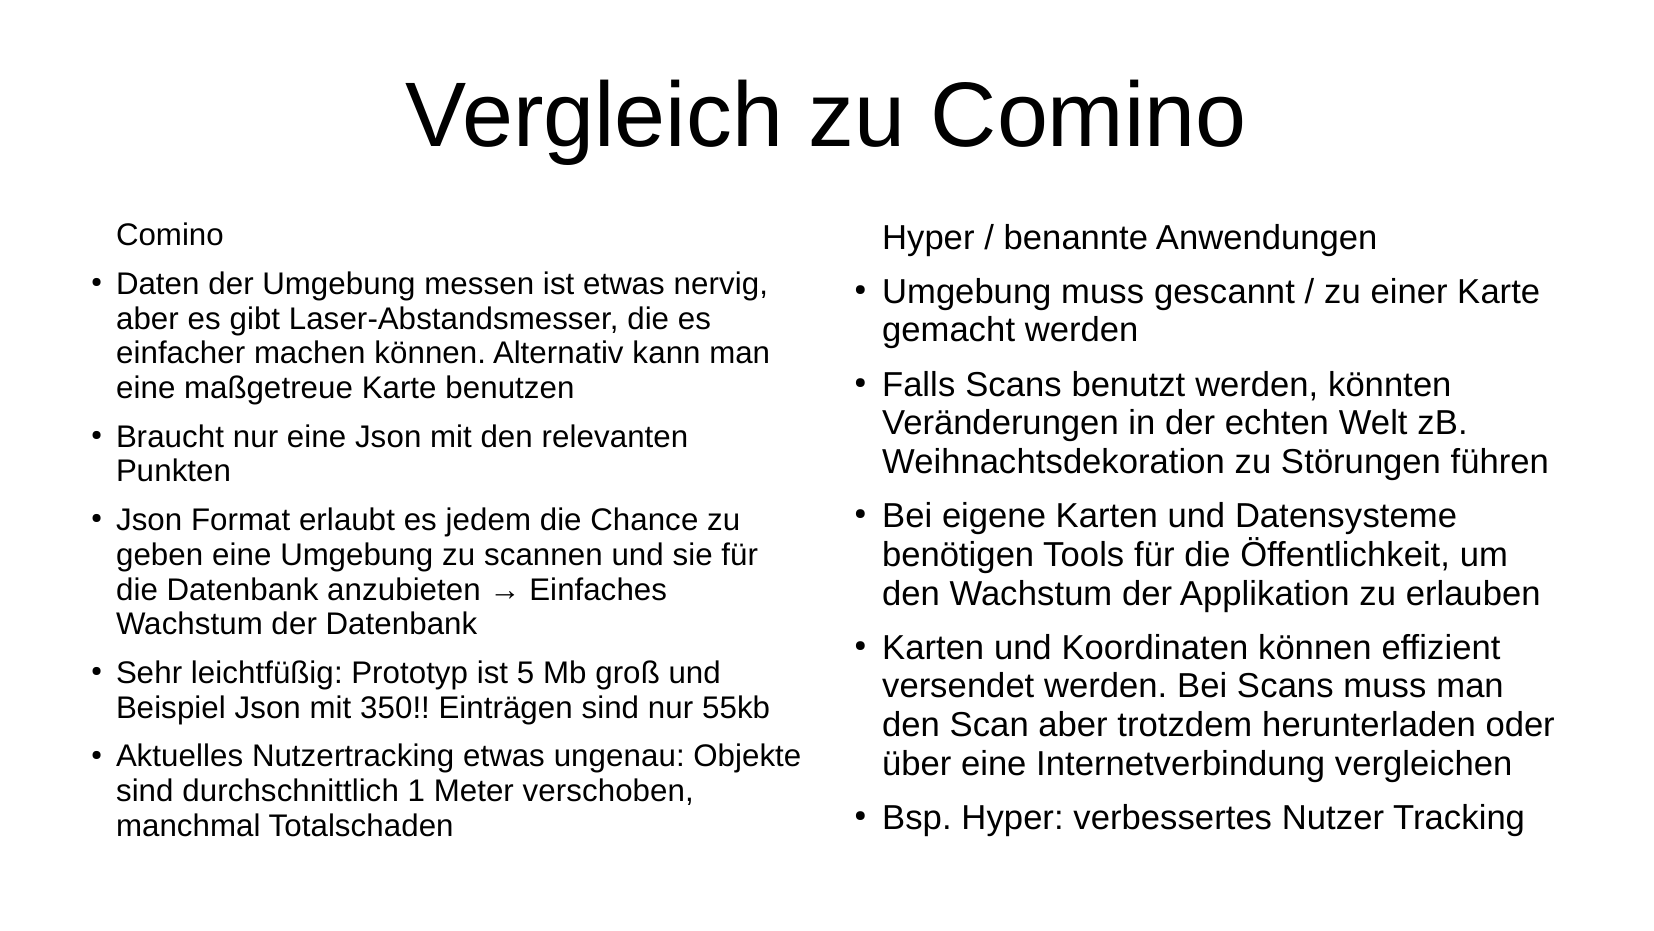

# Vergleich zu Comino
Comino
Daten der Umgebung messen ist etwas nervig, aber es gibt Laser-Abstandsmesser, die es einfacher machen können. Alternativ kann man eine maßgetreue Karte benutzen
Braucht nur eine Json mit den relevanten Punkten
Json Format erlaubt es jedem die Chance zu geben eine Umgebung zu scannen und sie für die Datenbank anzubieten → Einfaches Wachstum der Datenbank
Sehr leichtfüßig: Prototyp ist 5 Mb groß und Beispiel Json mit 350!! Einträgen sind nur 55kb
Aktuelles Nutzertracking etwas ungenau: Objekte sind durchschnittlich 1 Meter verschoben, manchmal Totalschaden
Hyper / benannte Anwendungen
Umgebung muss gescannt / zu einer Karte gemacht werden
Falls Scans benutzt werden, könnten Veränderungen in der echten Welt zB. Weihnachtsdekoration zu Störungen führen
Bei eigene Karten und Datensysteme benötigen Tools für die Öffentlichkeit, um den Wachstum der Applikation zu erlauben
Karten und Koordinaten können effizient versendet werden. Bei Scans muss man den Scan aber trotzdem herunterladen oder über eine Internetverbindung vergleichen
Bsp. Hyper: verbessertes Nutzer Tracking